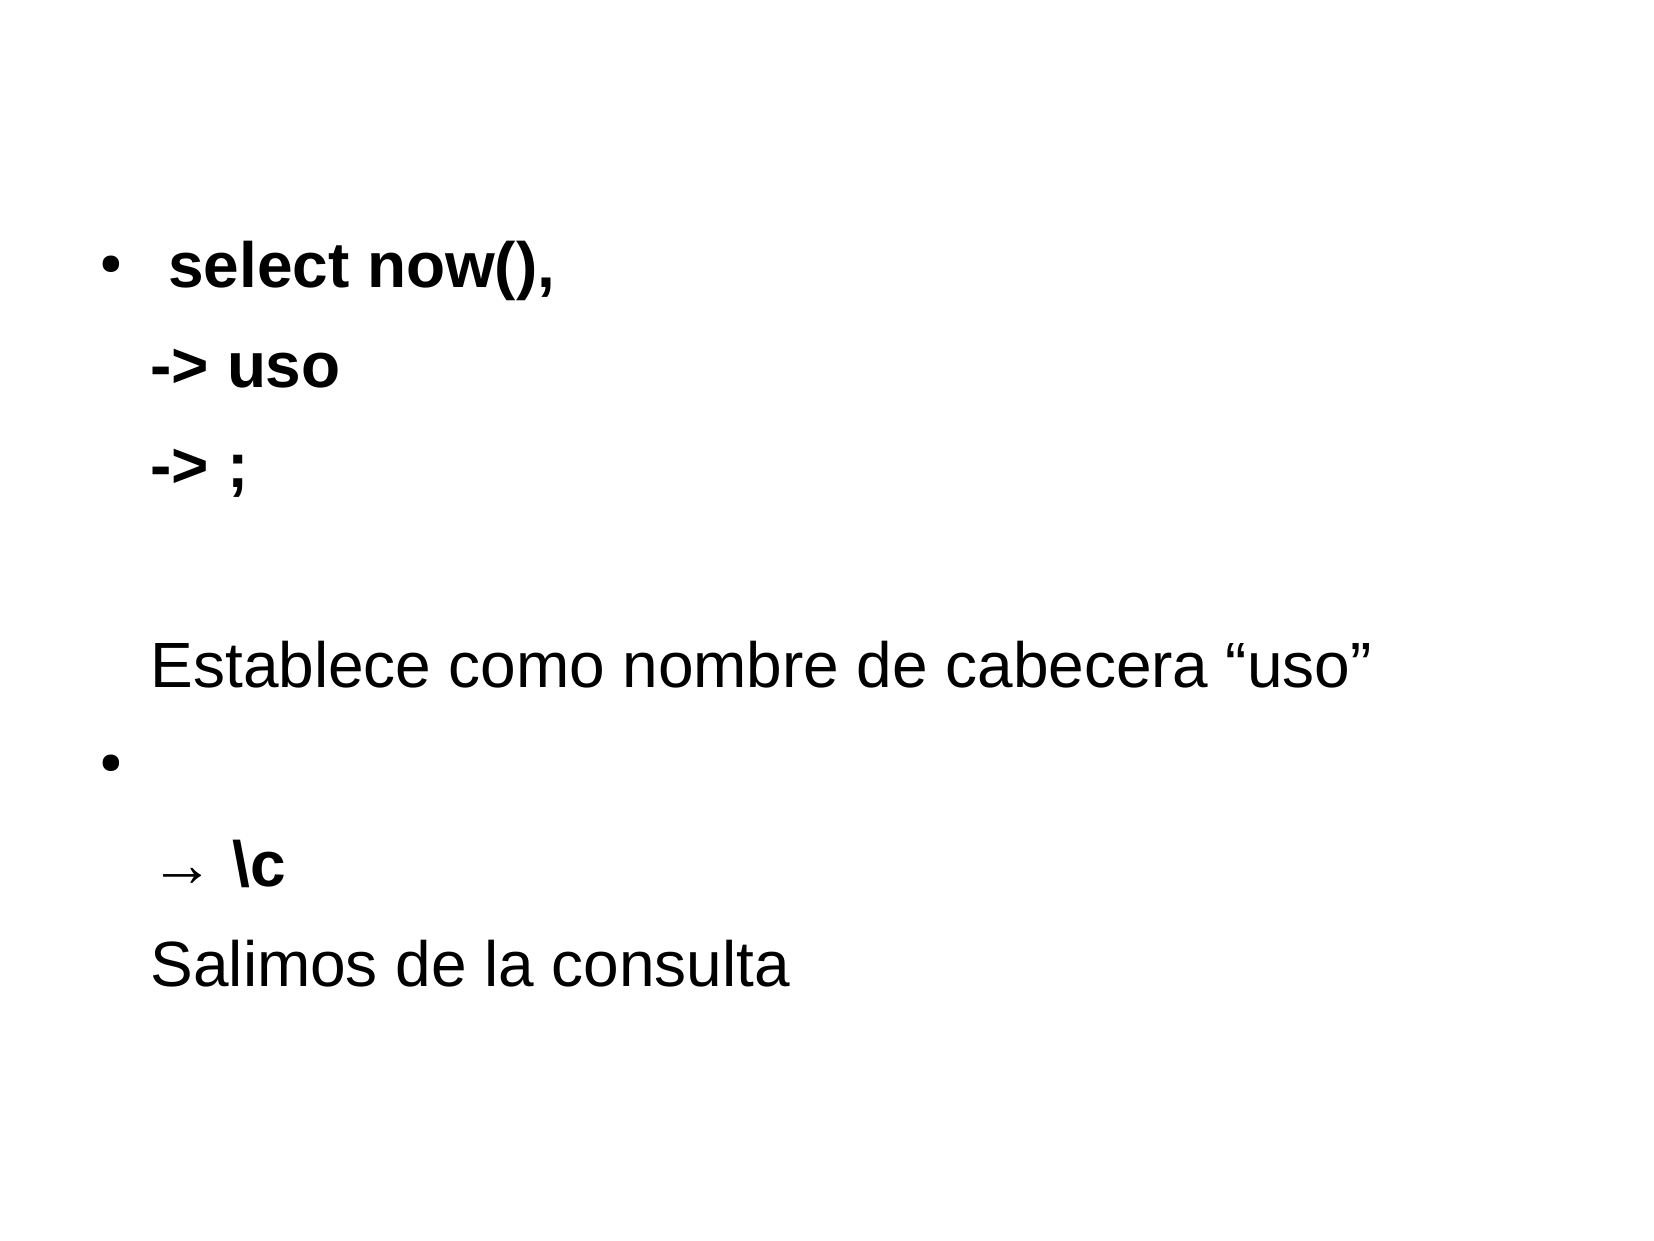

# select now(),
-> uso
-> ;
Establece como nombre de cabecera “uso”
→ \c
Salimos de la consulta